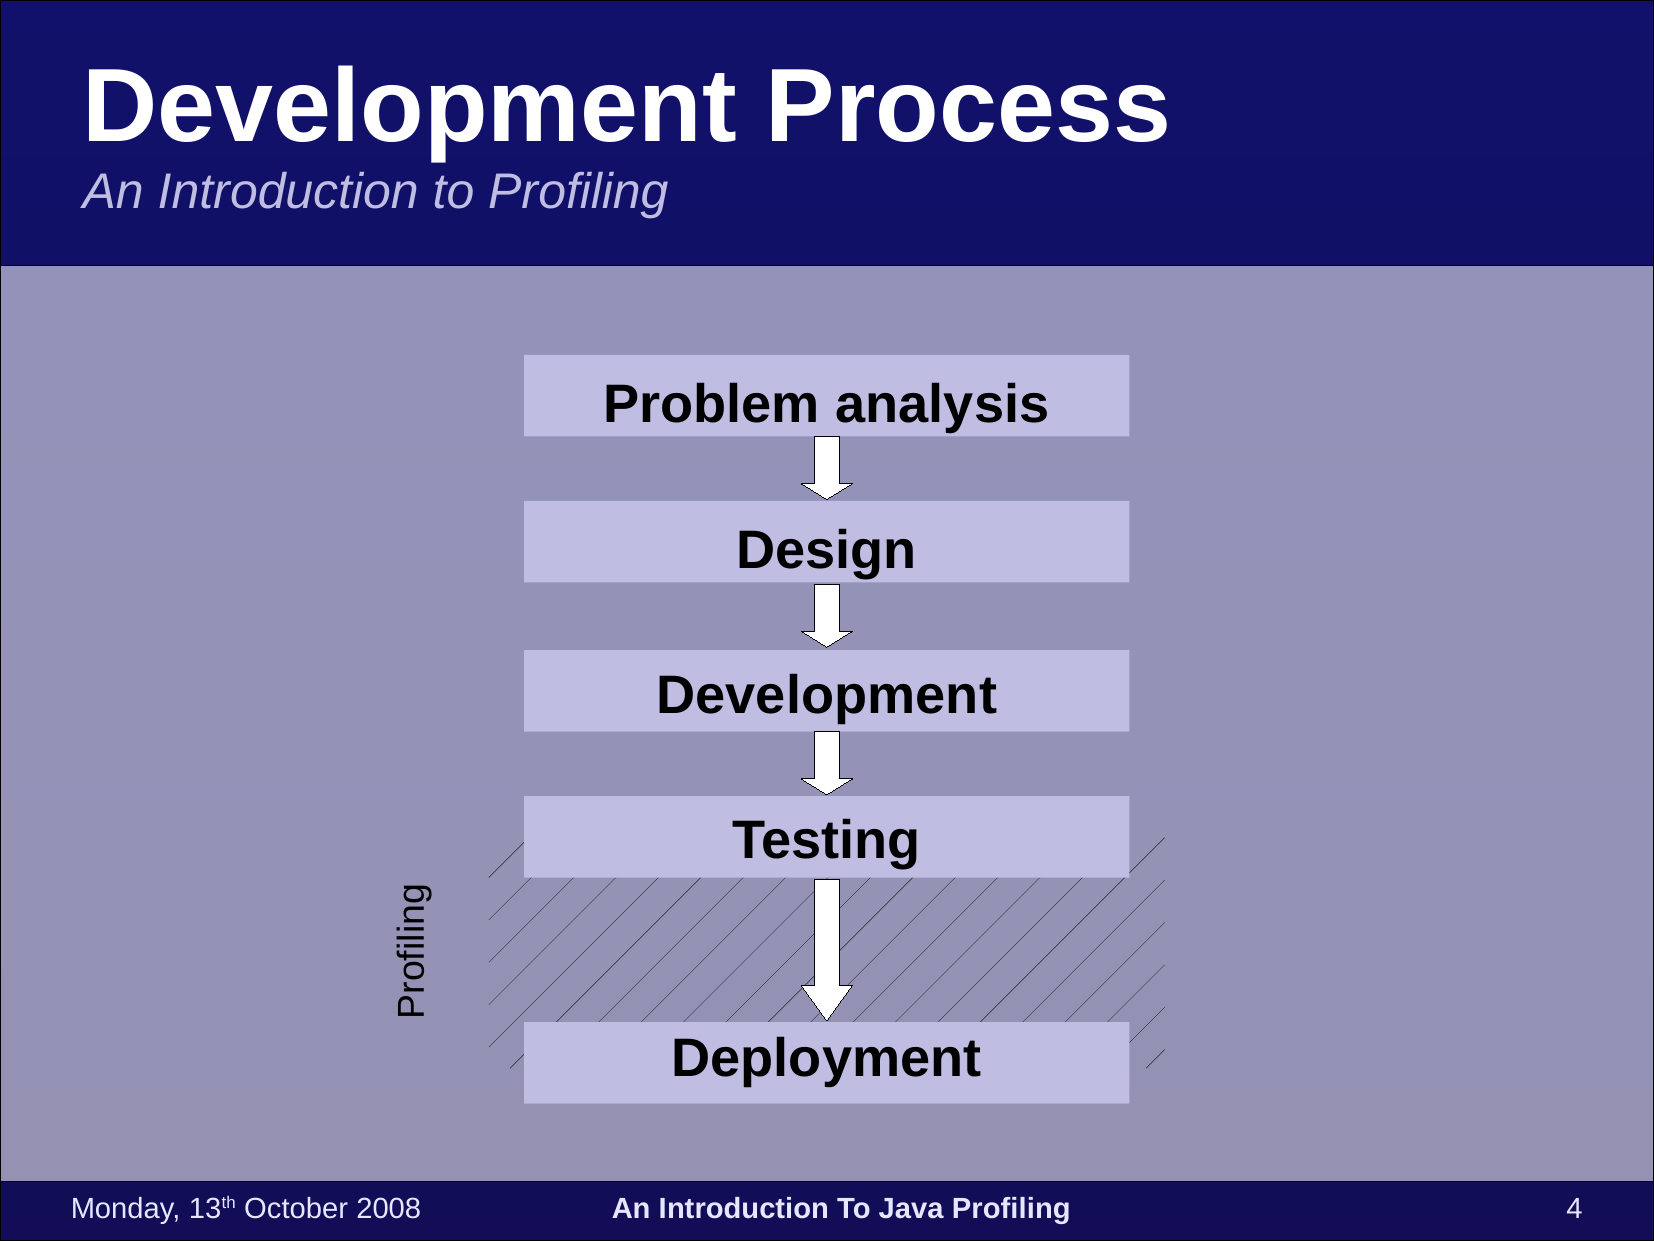

# Development Process An Introduction to Profiling
Problem analysis
Design
Development
Testing
Deployment
Profiling
4